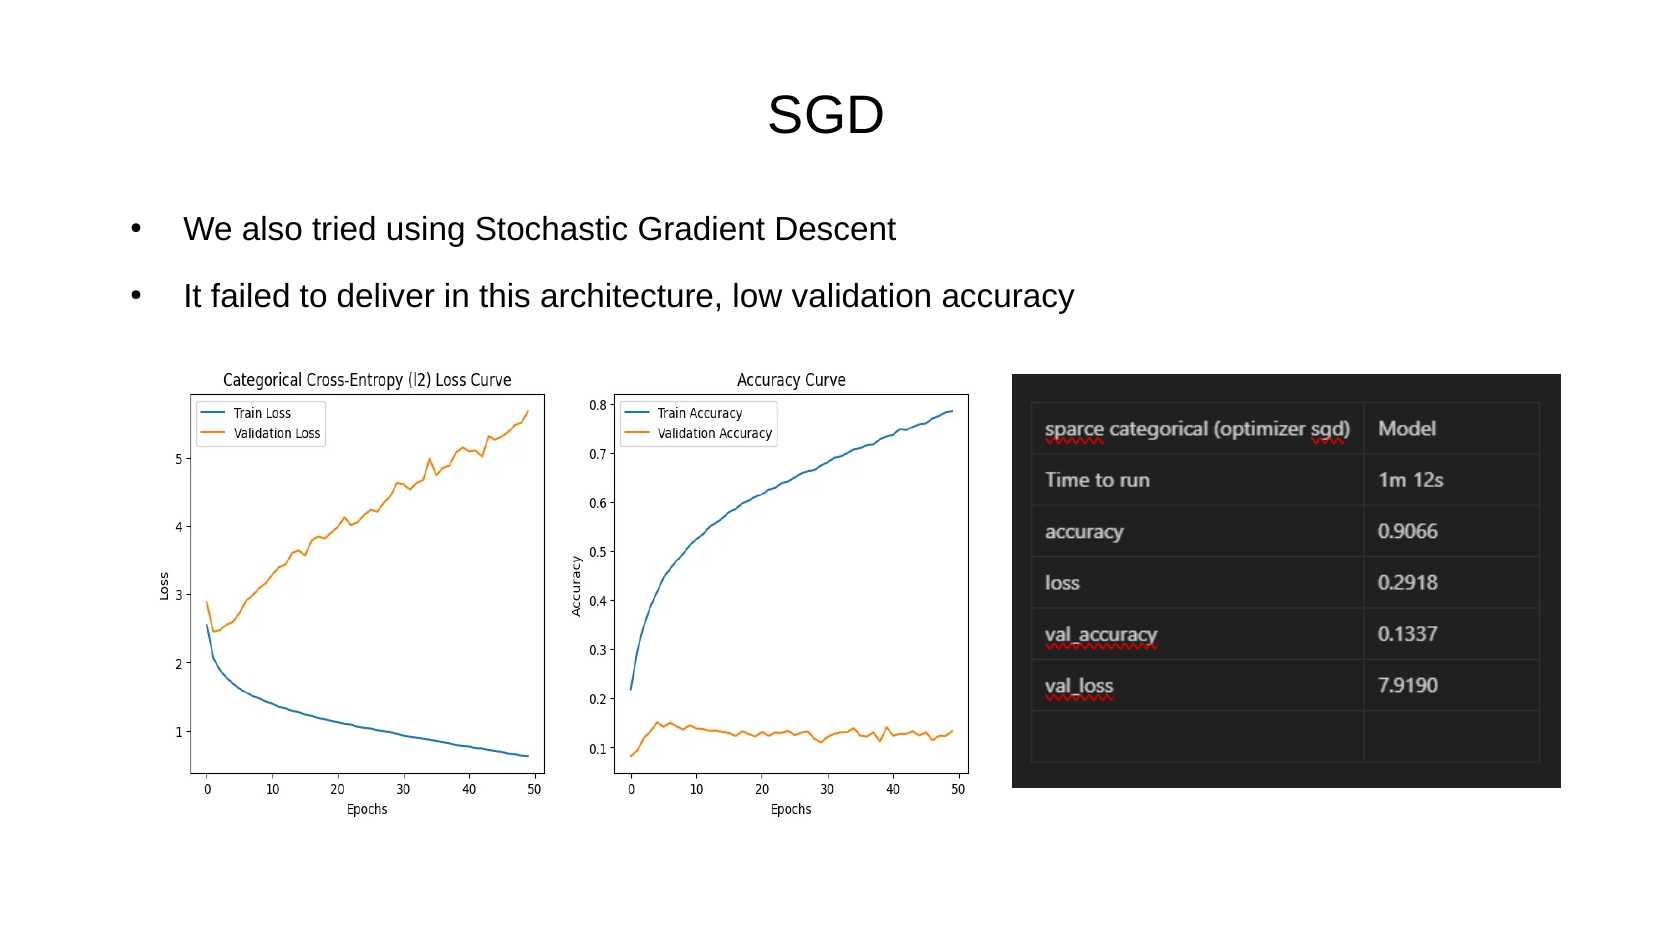

# SGD
We also tried using Stochastic Gradient Descent
It failed to deliver in this architecture, low validation accuracy